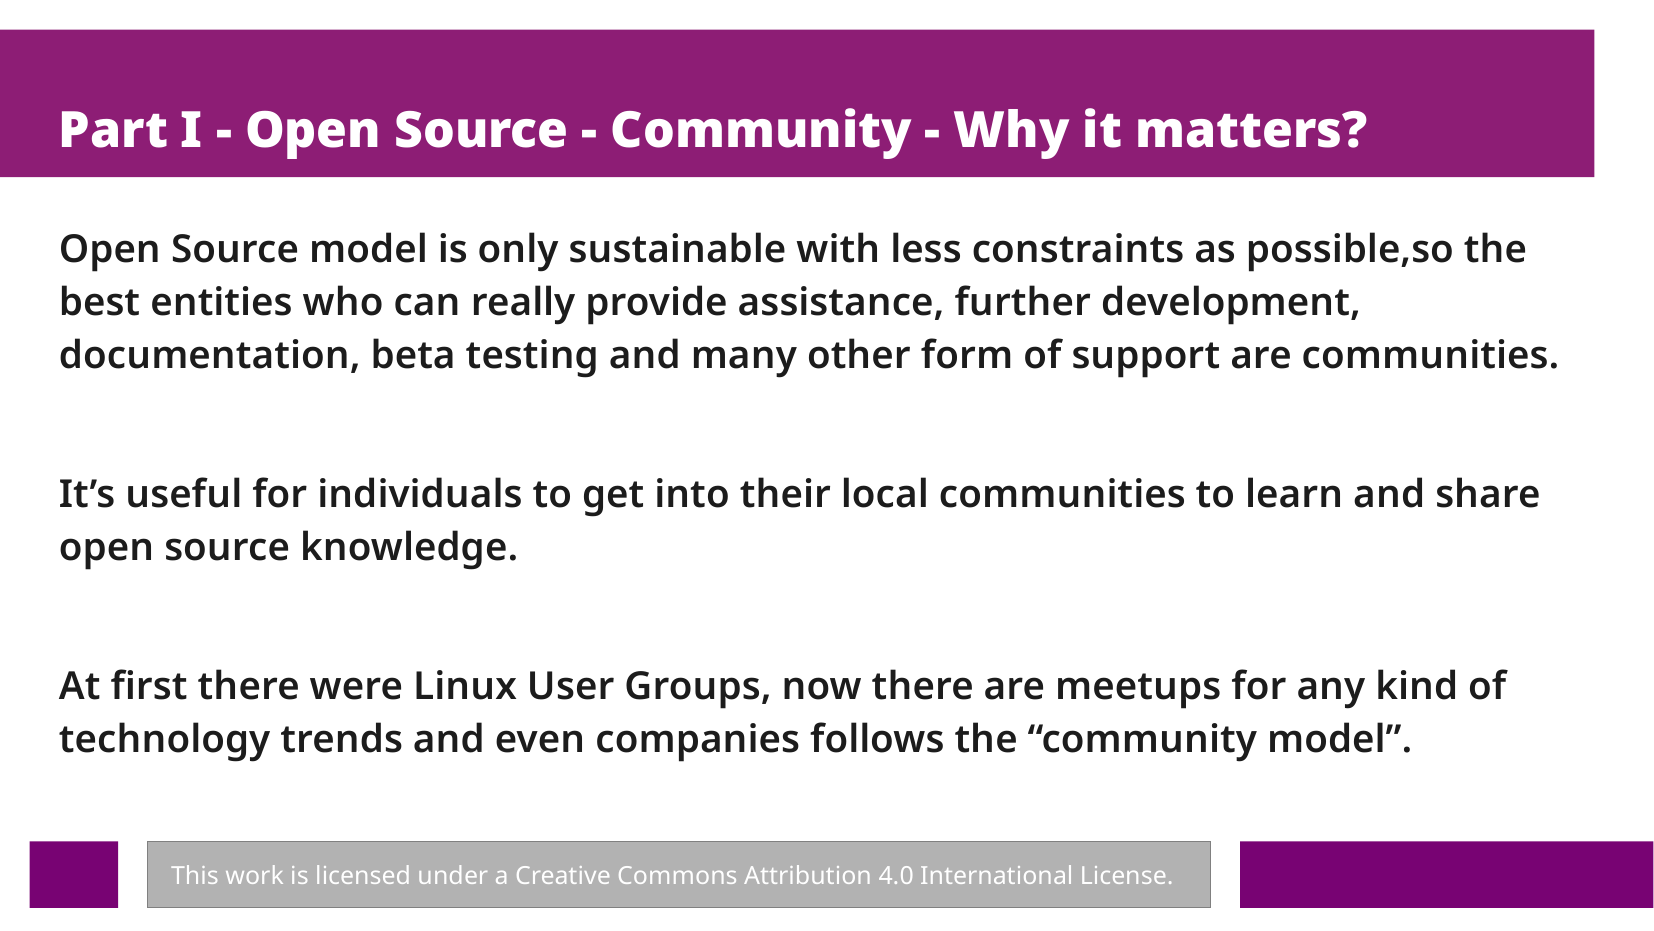

# Part I - Open Source - Community - Why it matters?
Open Source model is only sustainable with less constraints as possible,so the best entities who can really provide assistance, further development, documentation, beta testing and many other form of support are communities.
It’s useful for individuals to get into their local communities to learn and share open source knowledge.
At first there were Linux User Groups, now there are meetups for any kind of technology trends and even companies follows the “community model”.